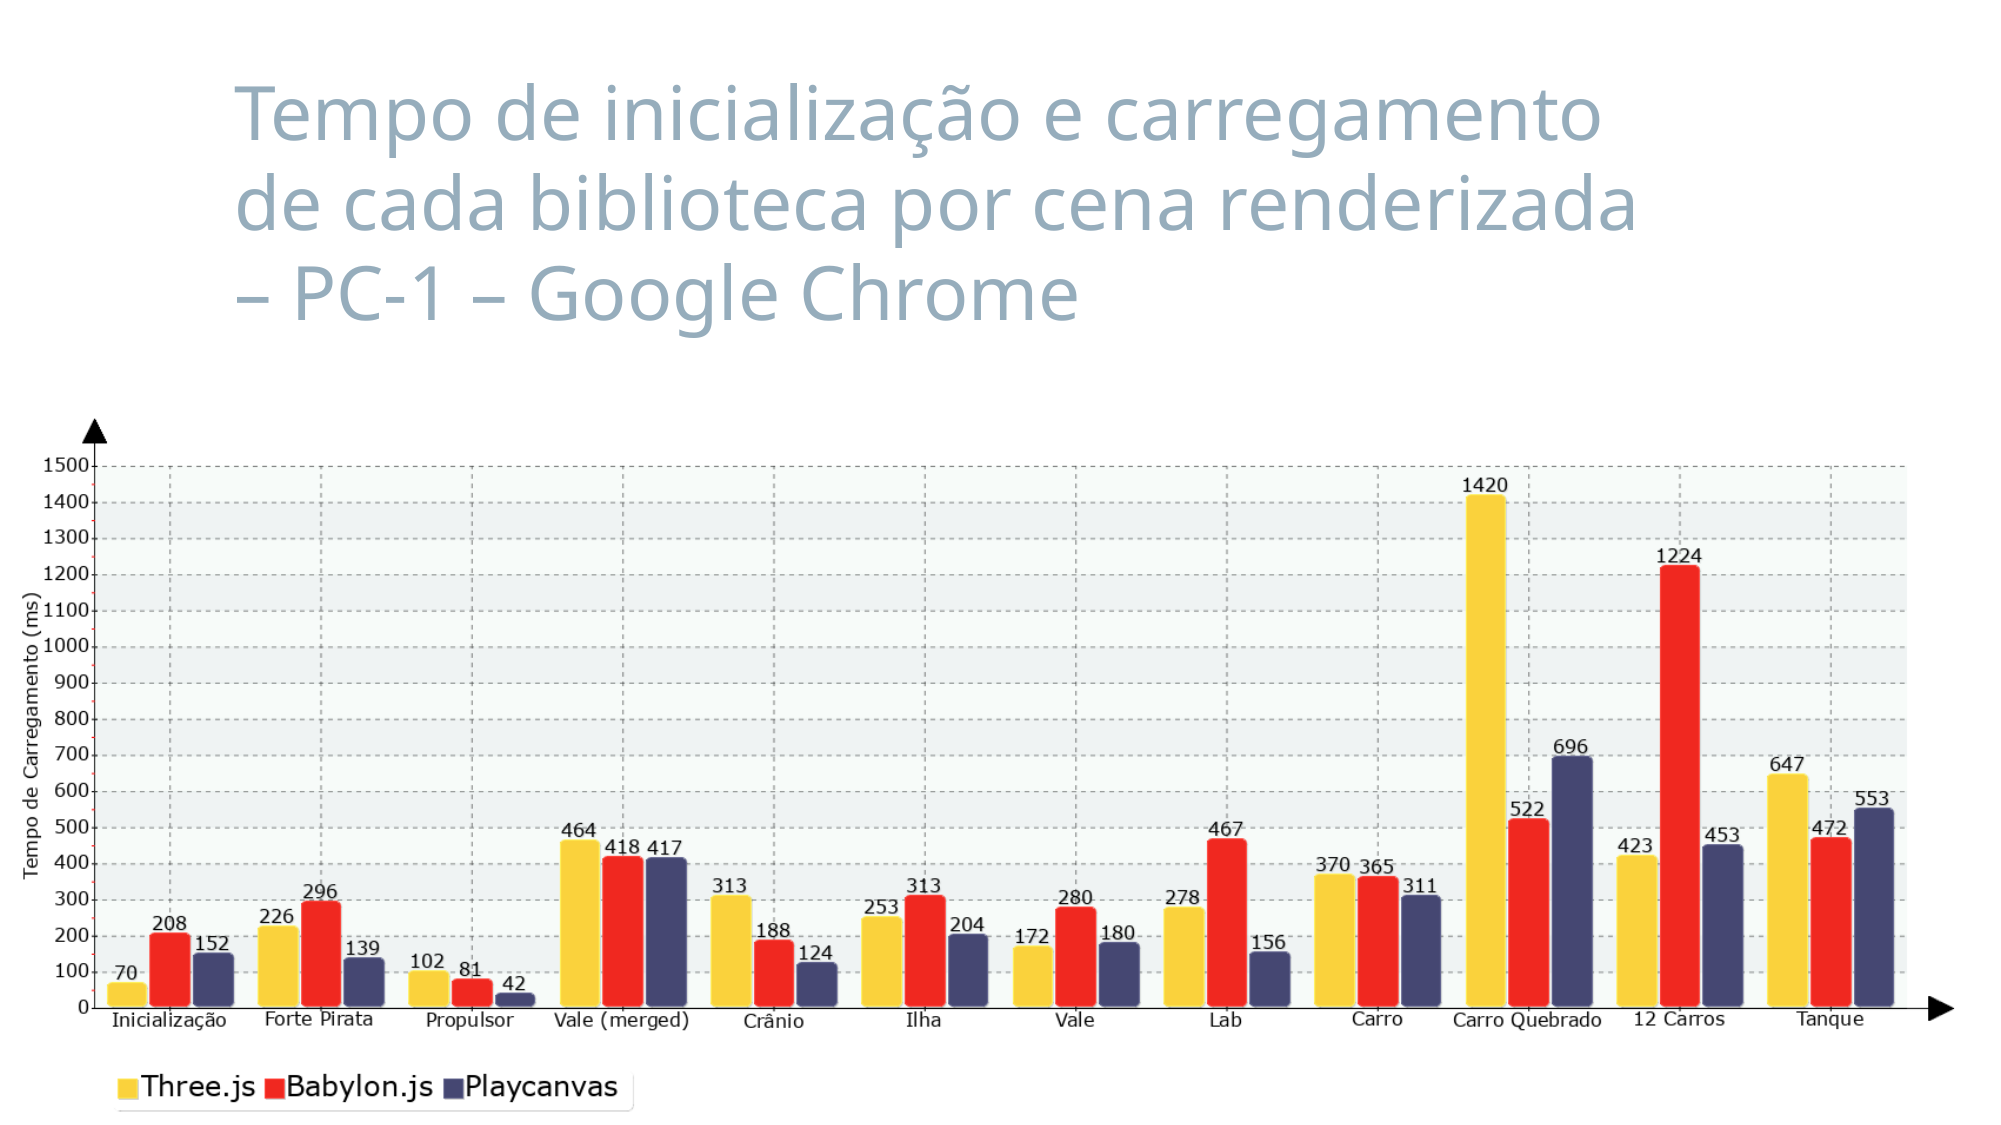

# Tempo de inicialização e carregamento de cada biblioteca por cena renderizada – PC-1 – Google Chrome